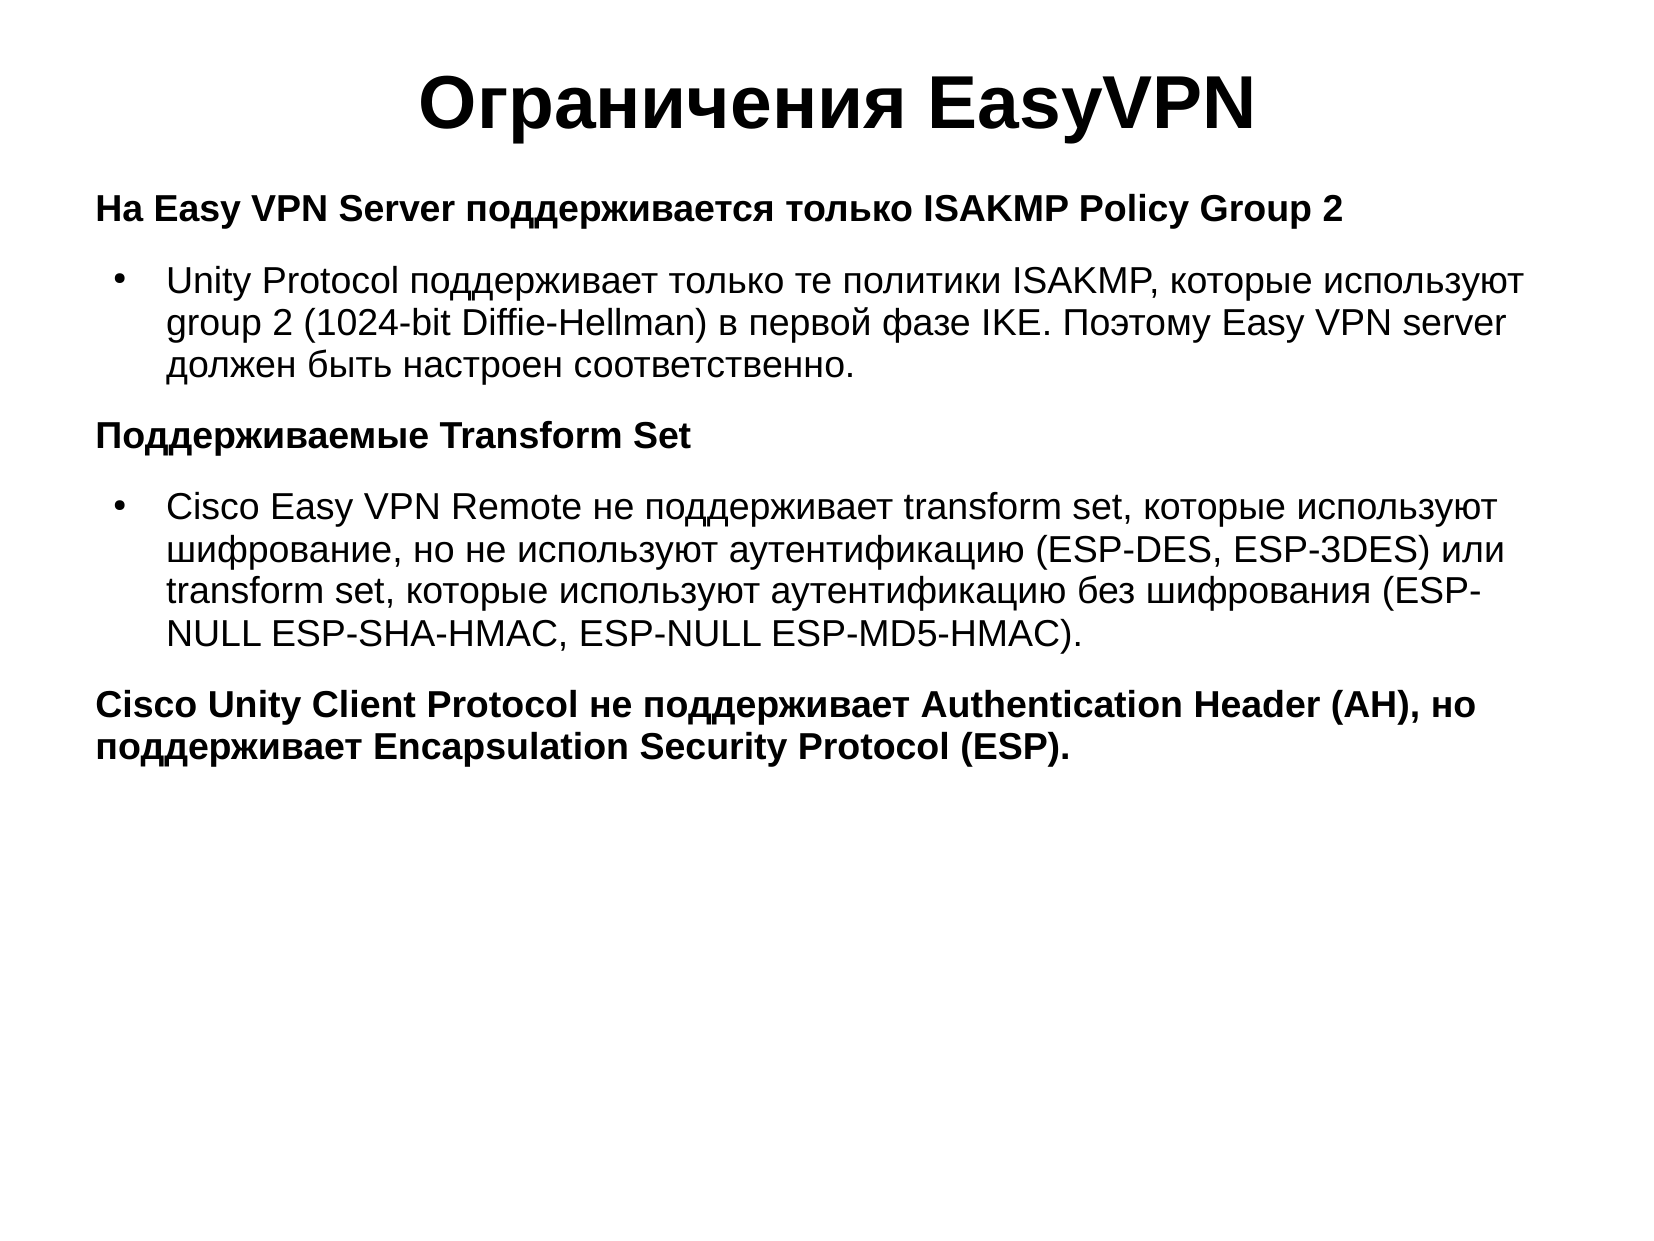

Ограничения EasyVPN
# На Easy VPN Server поддерживается только ISAKMP Policy Group 2
Unity Protocol поддерживает только те политики ISAKMP, которые используют group 2 (1024-bit Diffie-Hellman) в первой фазе IKE. Поэтому Easy VPN server должен быть настроен соответственно.
Поддерживаемые Transform Set
Cisco Easy VPN Remote не поддерживает transform set, которые используют шифрование, но не используют аутентификацию (ESP-DES, ESP-3DES) или transform set, которые используют аутентификацию без шифрования (ESP-NULL ESP-SHA-HMAC, ESP-NULL ESP-MD5-HMAC).
Cisco Unity Client Protocol не поддерживает Authentication Header (AH), но поддерживает Encapsulation Security Protocol (ESP).